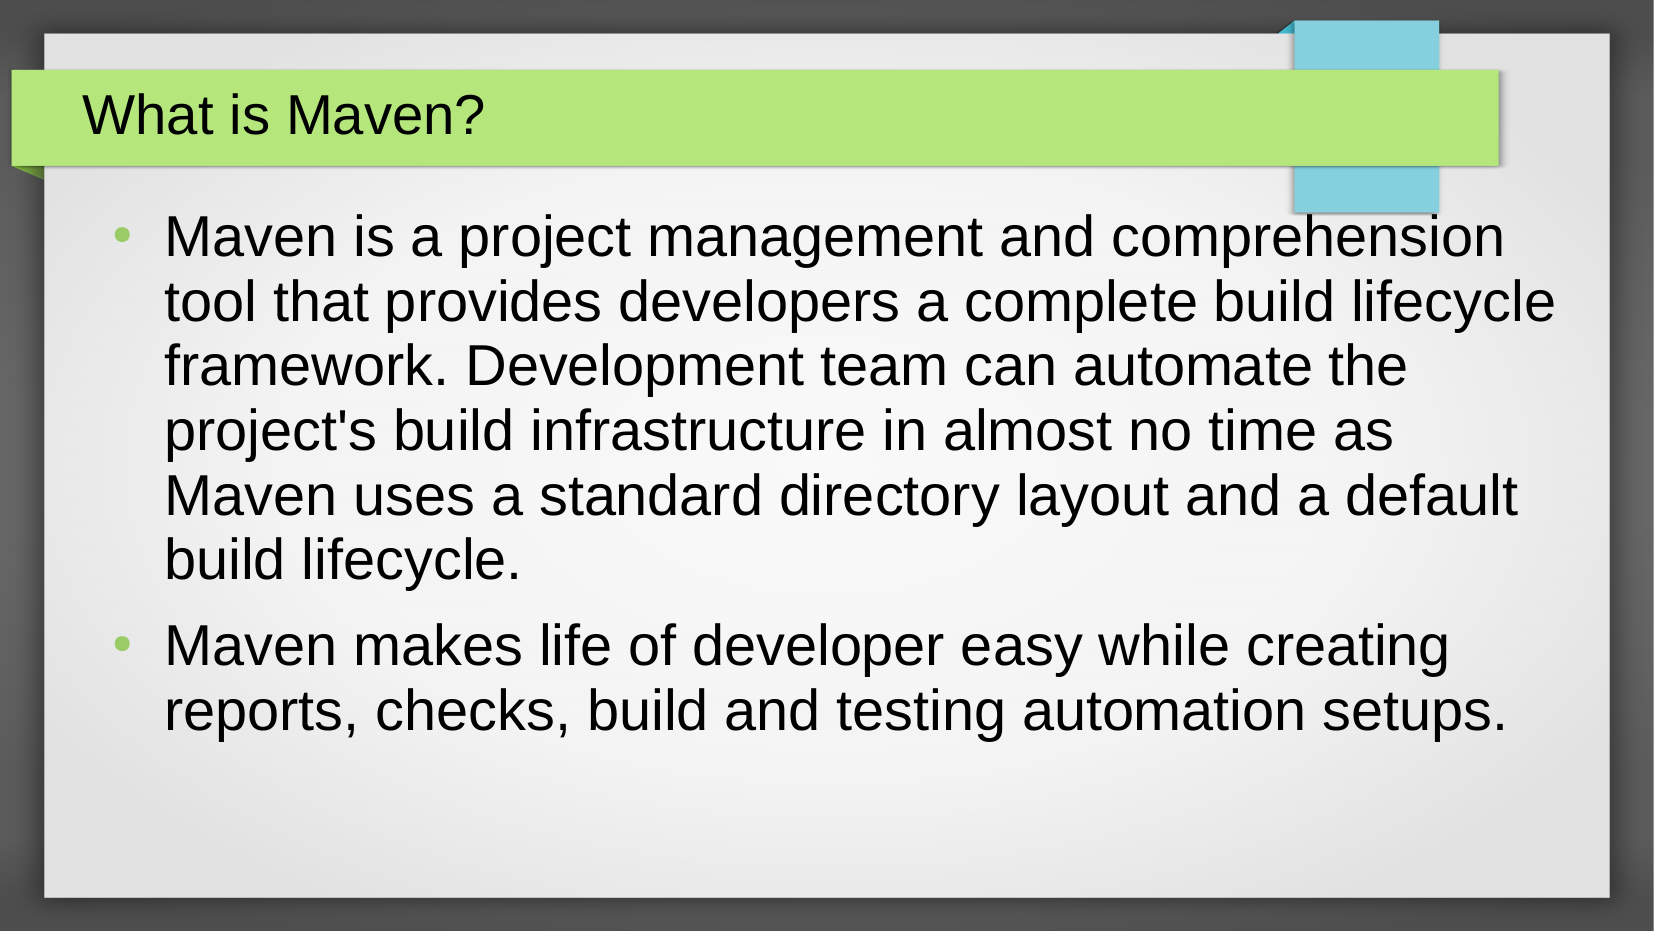

# What is Maven?
Maven is a project management and comprehension tool that provides developers a complete build lifecycle framework. Development team can automate the project's build infrastructure in almost no time as Maven uses a standard directory layout and a default build lifecycle.
Maven makes life of developer easy while creating reports, checks, build and testing automation setups.